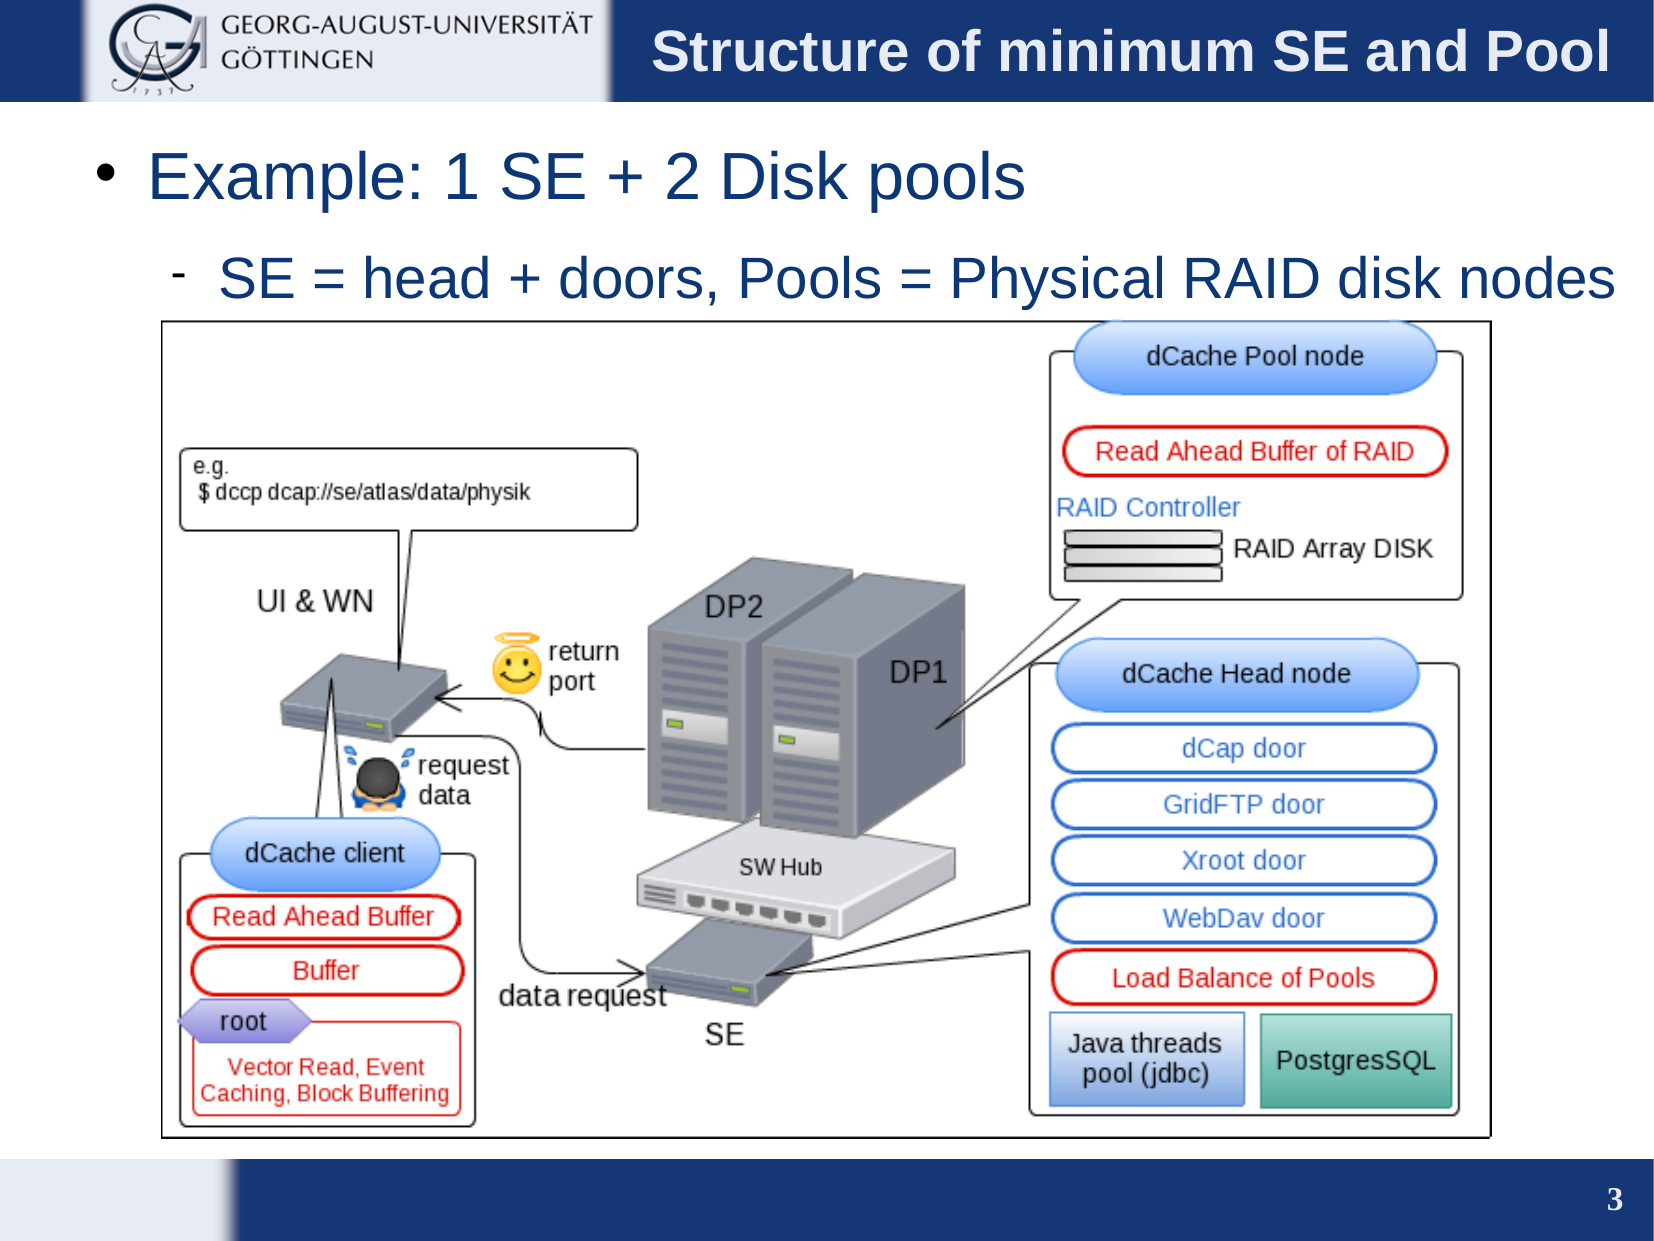

# Structure of minimum SE and Pool
Example: 1 SE + 2 Disk pools
SE = head + doors, Pools = Physical RAID disk nodes
dCache configuration in the WLCG T2
3